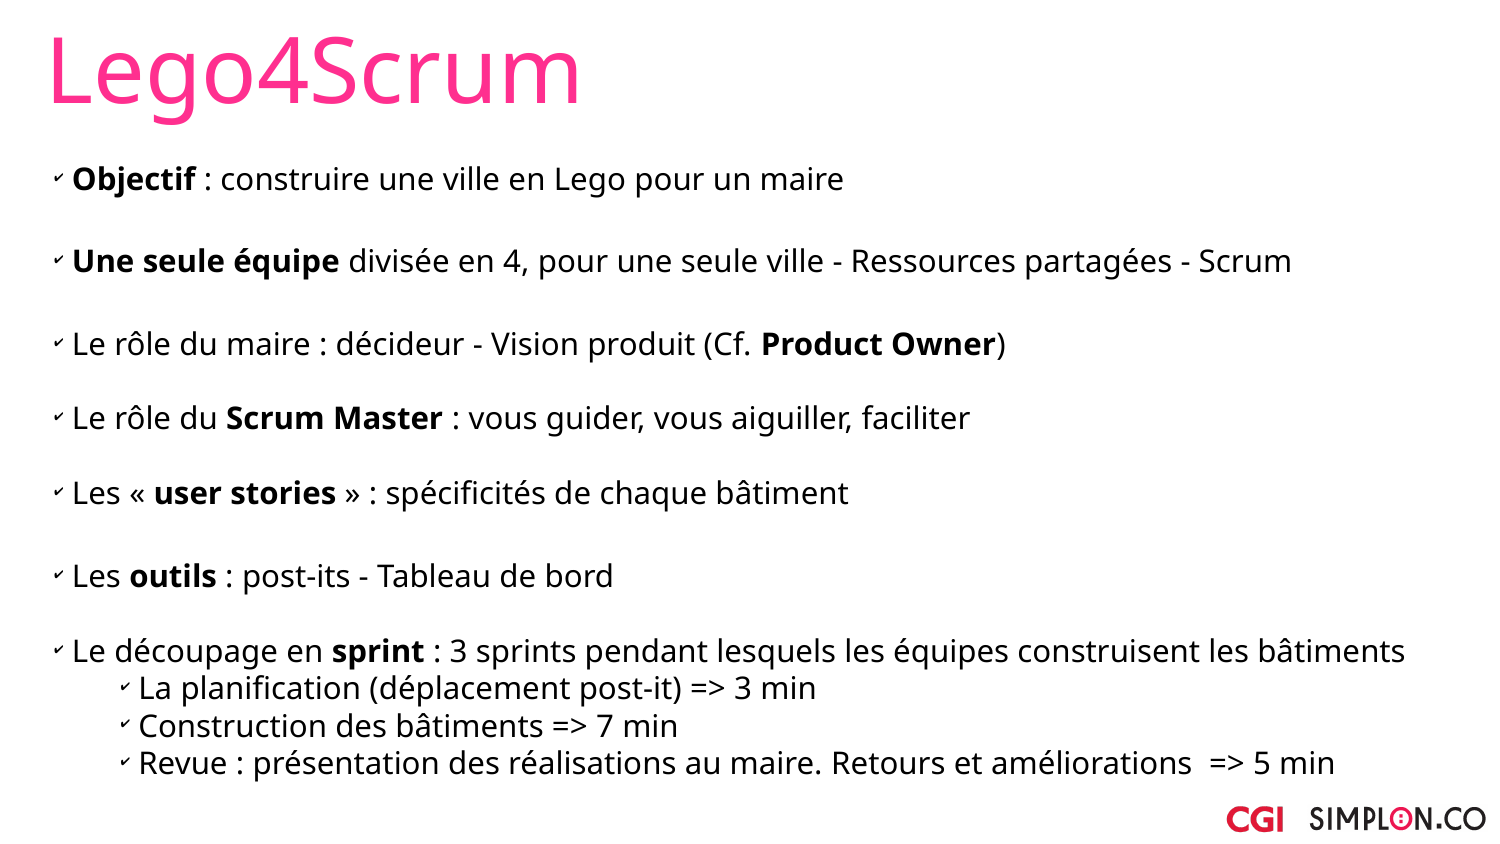

Lego4Scrum
 Objectif : construire une ville en Lego pour un maire
 Une seule équipe divisée en 4, pour une seule ville - Ressources partagées - Scrum
 Le rôle du maire : décideur - Vision produit (Cf. Product Owner)
 Le rôle du Scrum Master : vous guider, vous aiguiller, faciliter
 Les « user stories » : spécificités de chaque bâtiment
 Les outils : post-its - Tableau de bord
 Le découpage en sprint : 3 sprints pendant lesquels les équipes construisent les bâtiments
 La planification (déplacement post-it) => 3 min
 Construction des bâtiments => 7 min
 Revue : présentation des réalisations au maire. Retours et améliorations => 5 min